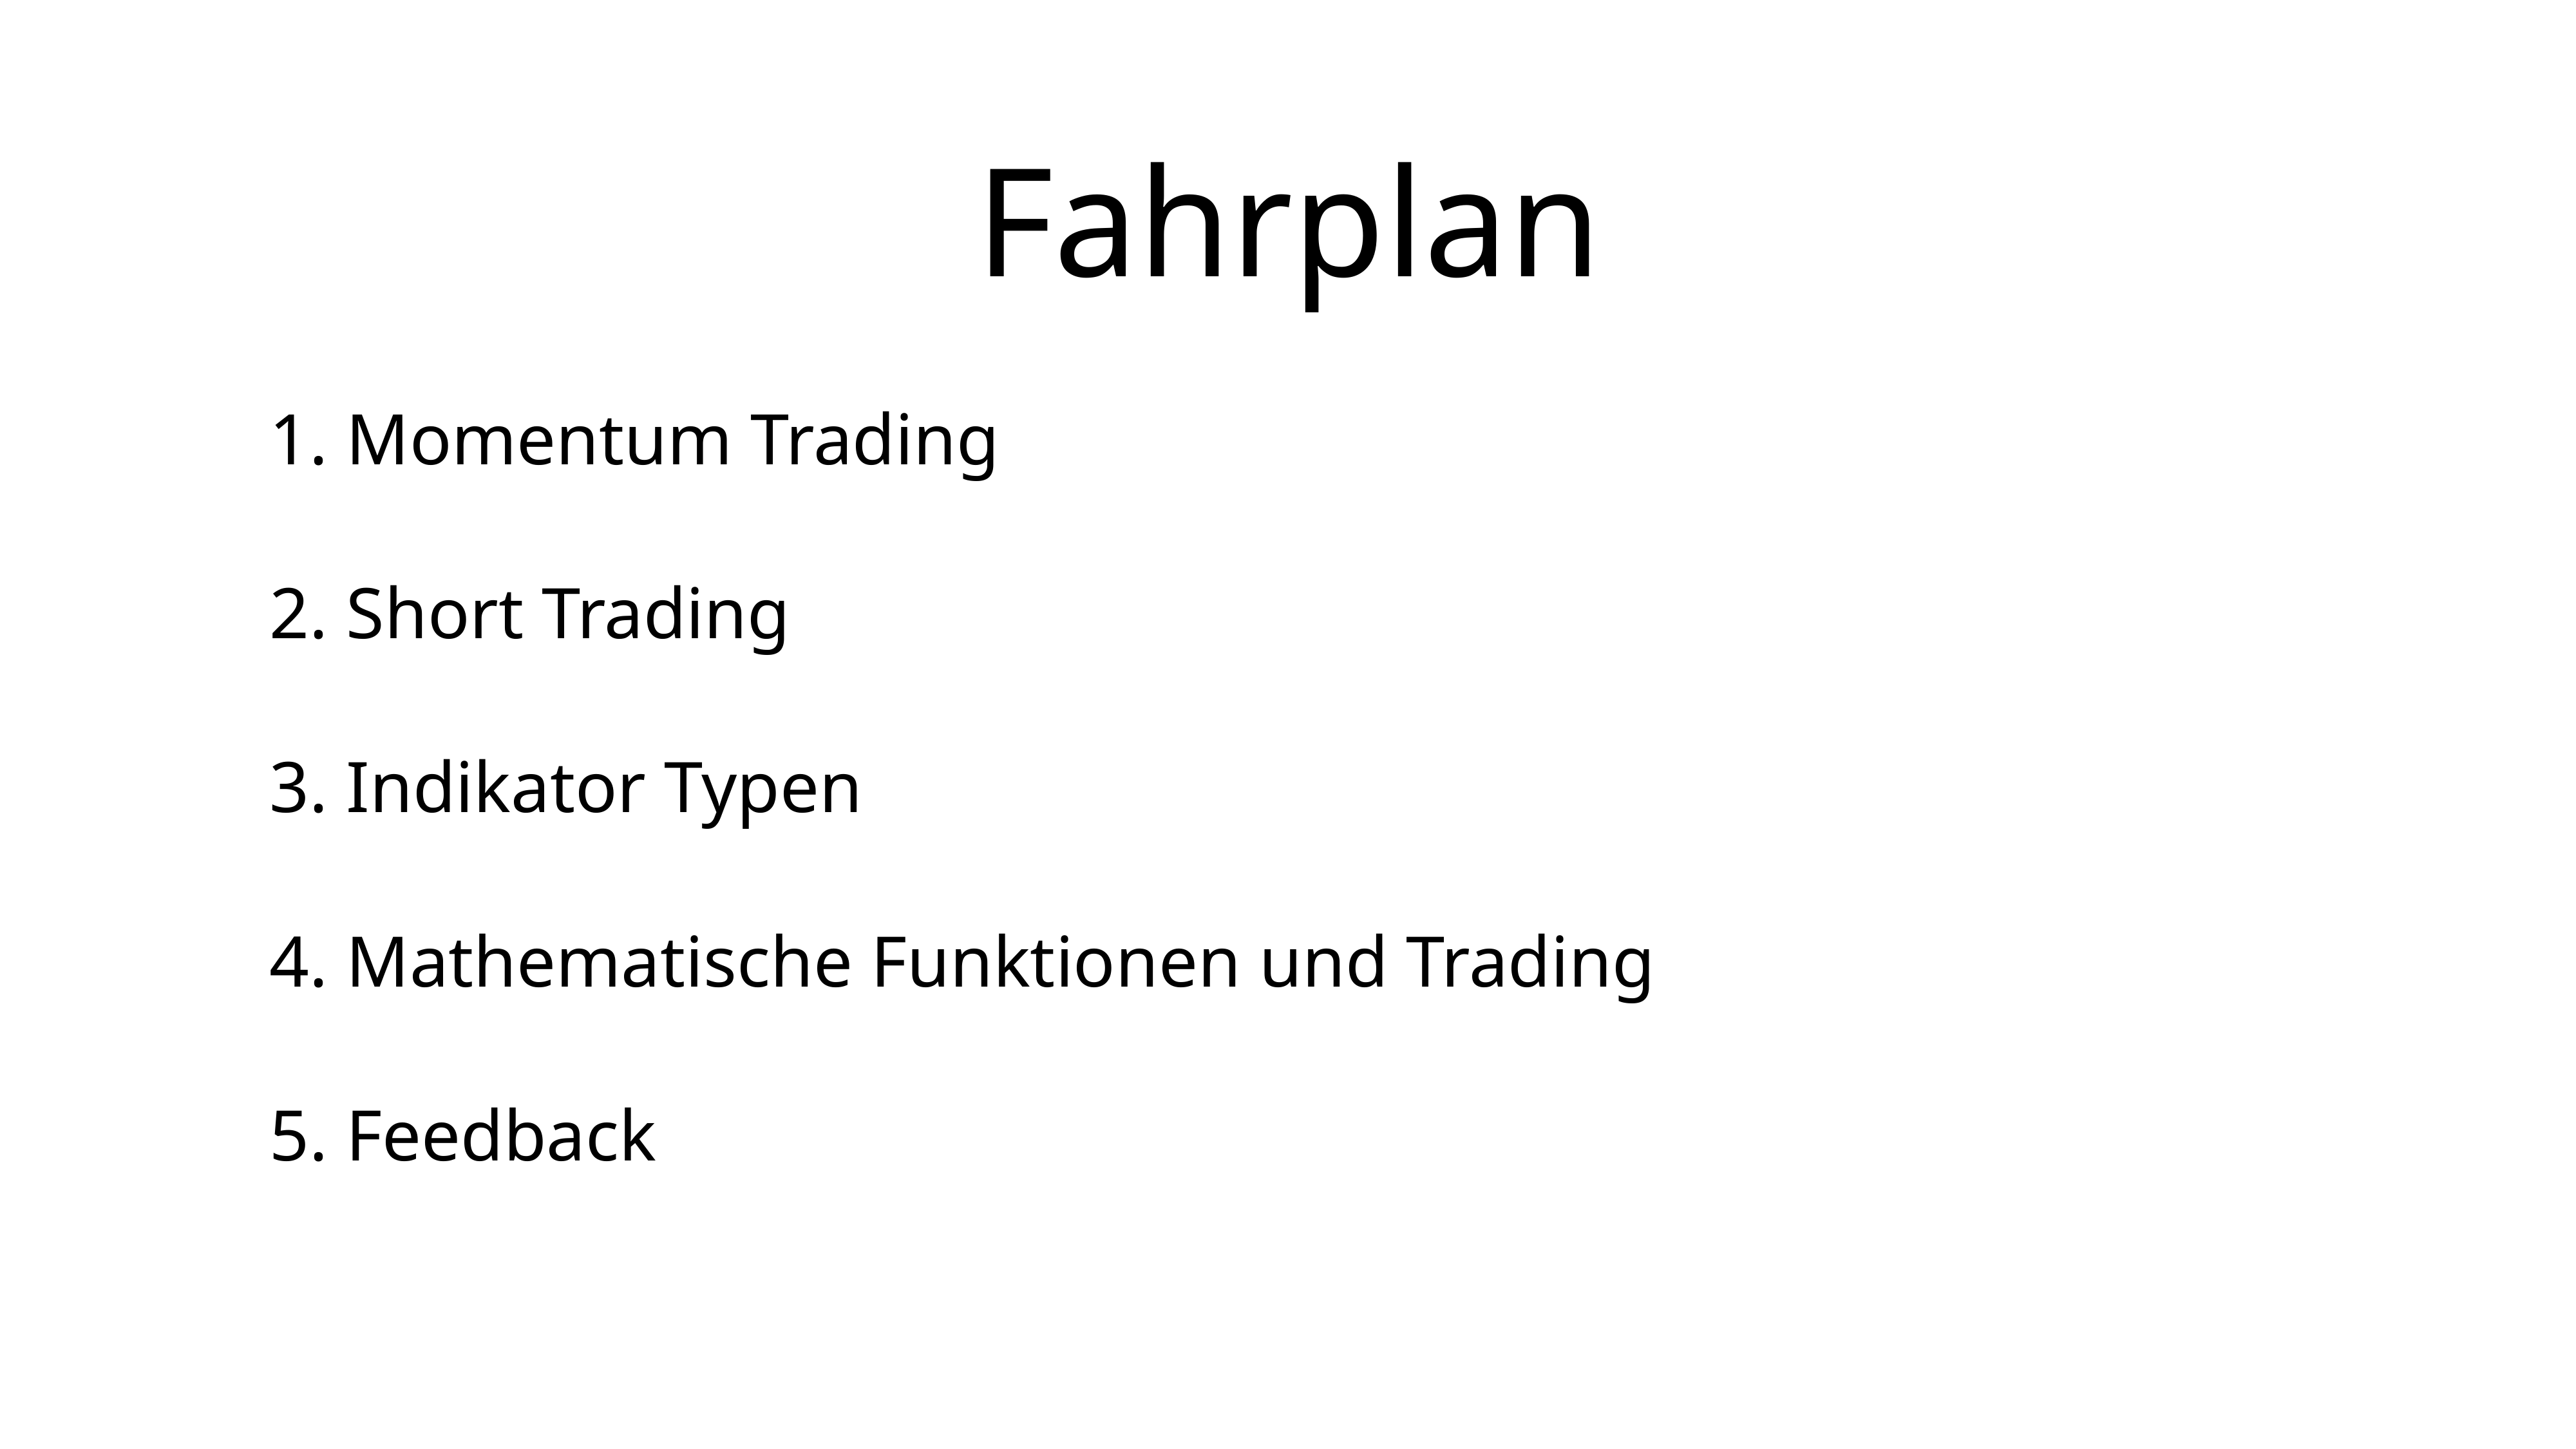

Fahrplan
1. Momentum Trading
2. Short Trading
3. Indikator Typen
4. Mathematische Funktionen und Trading
5. Feedback